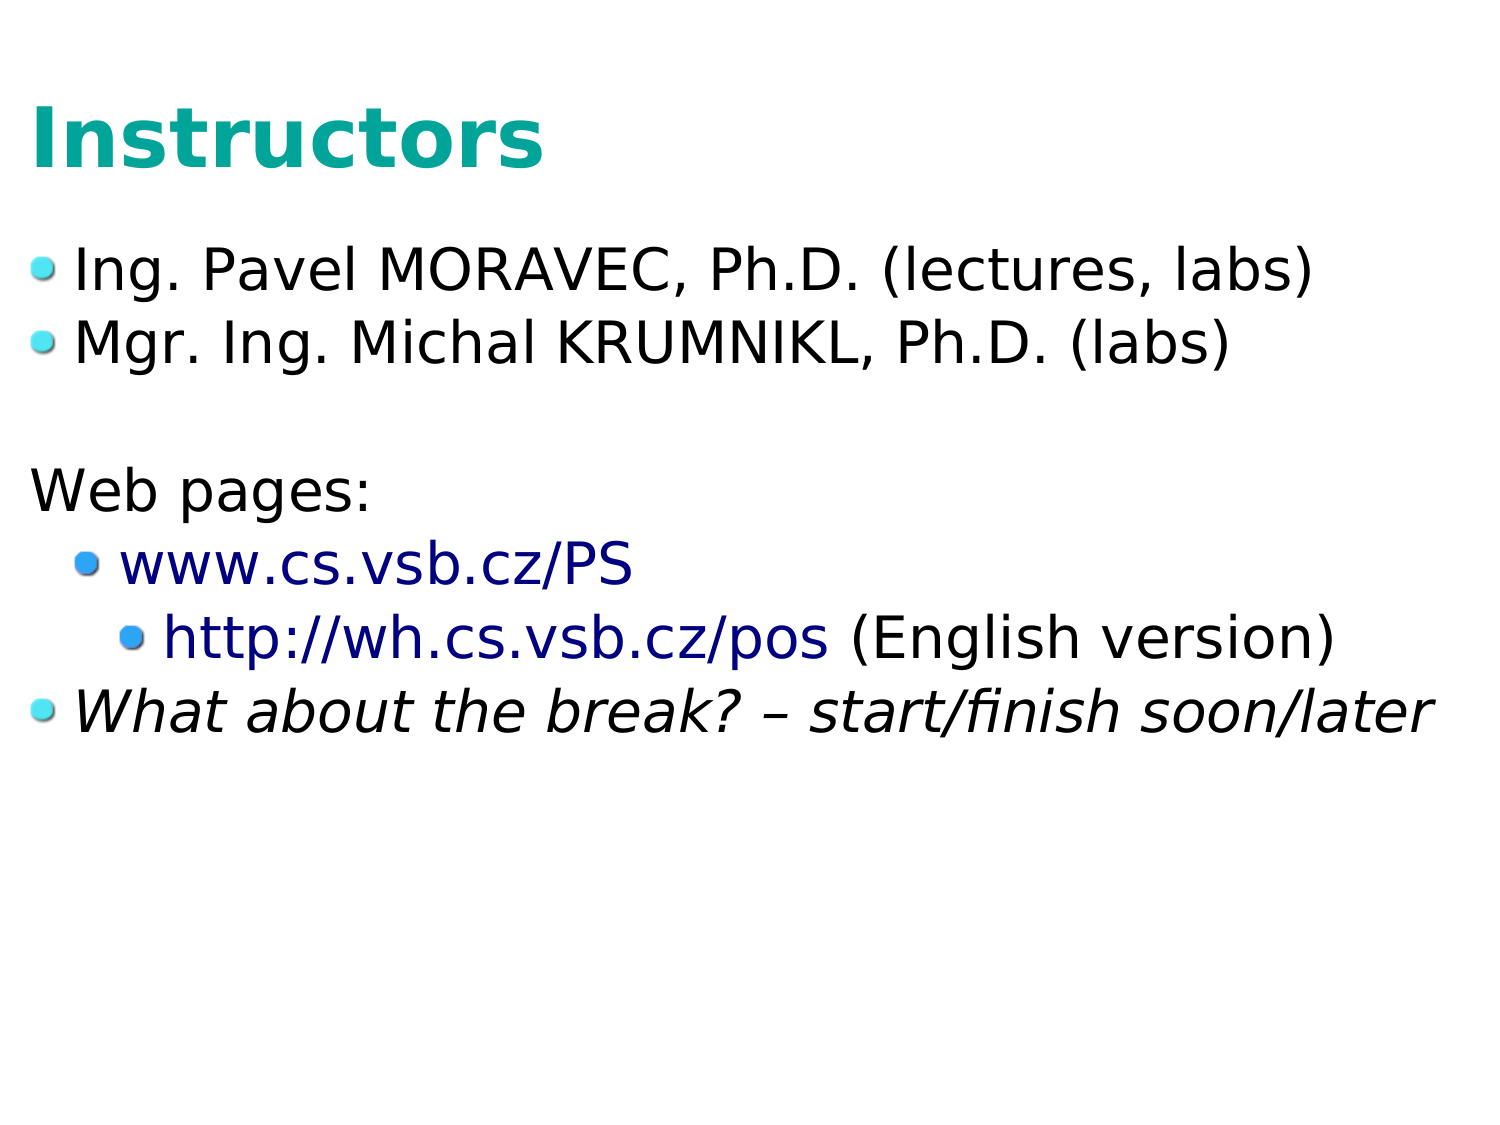

# Instructors
Ing. Pavel MORAVEC, Ph.D. (lectures, labs)
Mgr. Ing. Michal KRUMNIKL, Ph.D. (labs)
Web pages:
www.cs.vsb.cz/PS
http://wh.cs.vsb.cz/pos (English version)
What about the break? – start/finish soon/later